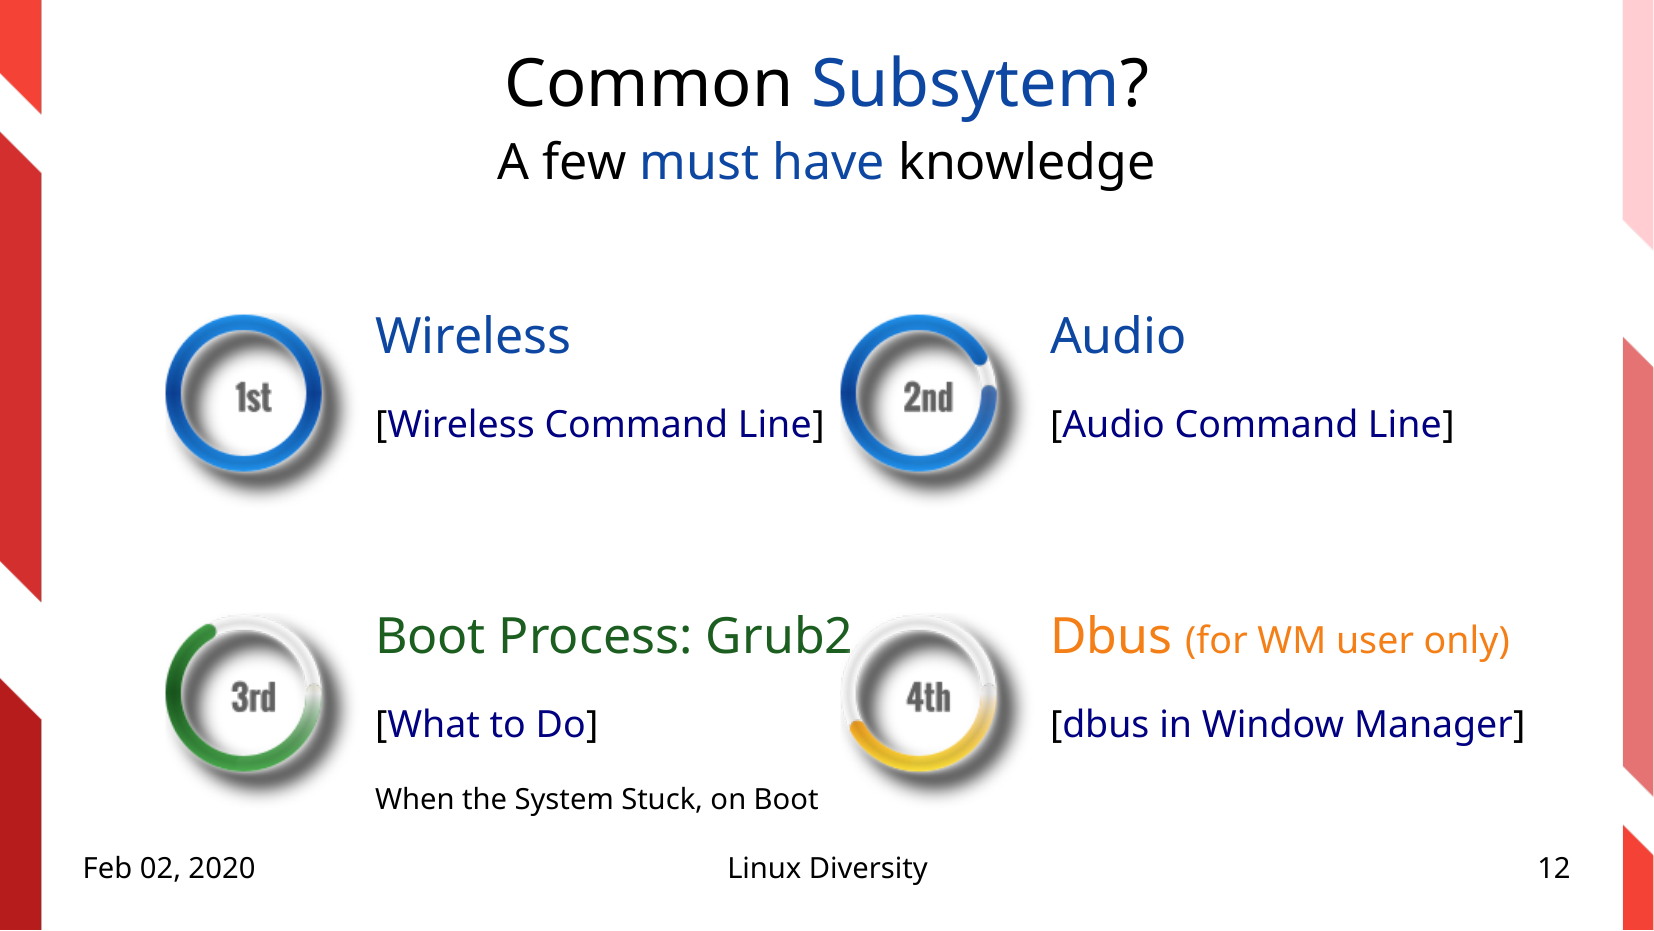

# Common Subsytem? A few must have knowledge
Wireless
[Wireless Command Line]
Audio
[Audio Command Line]
Boot Process: Grub2
[What to Do]
When the System Stuck, on Boot
Dbus (for WM user only)
[dbus in Window Manager]
Feb 02, 2020
Linux Diversity
12